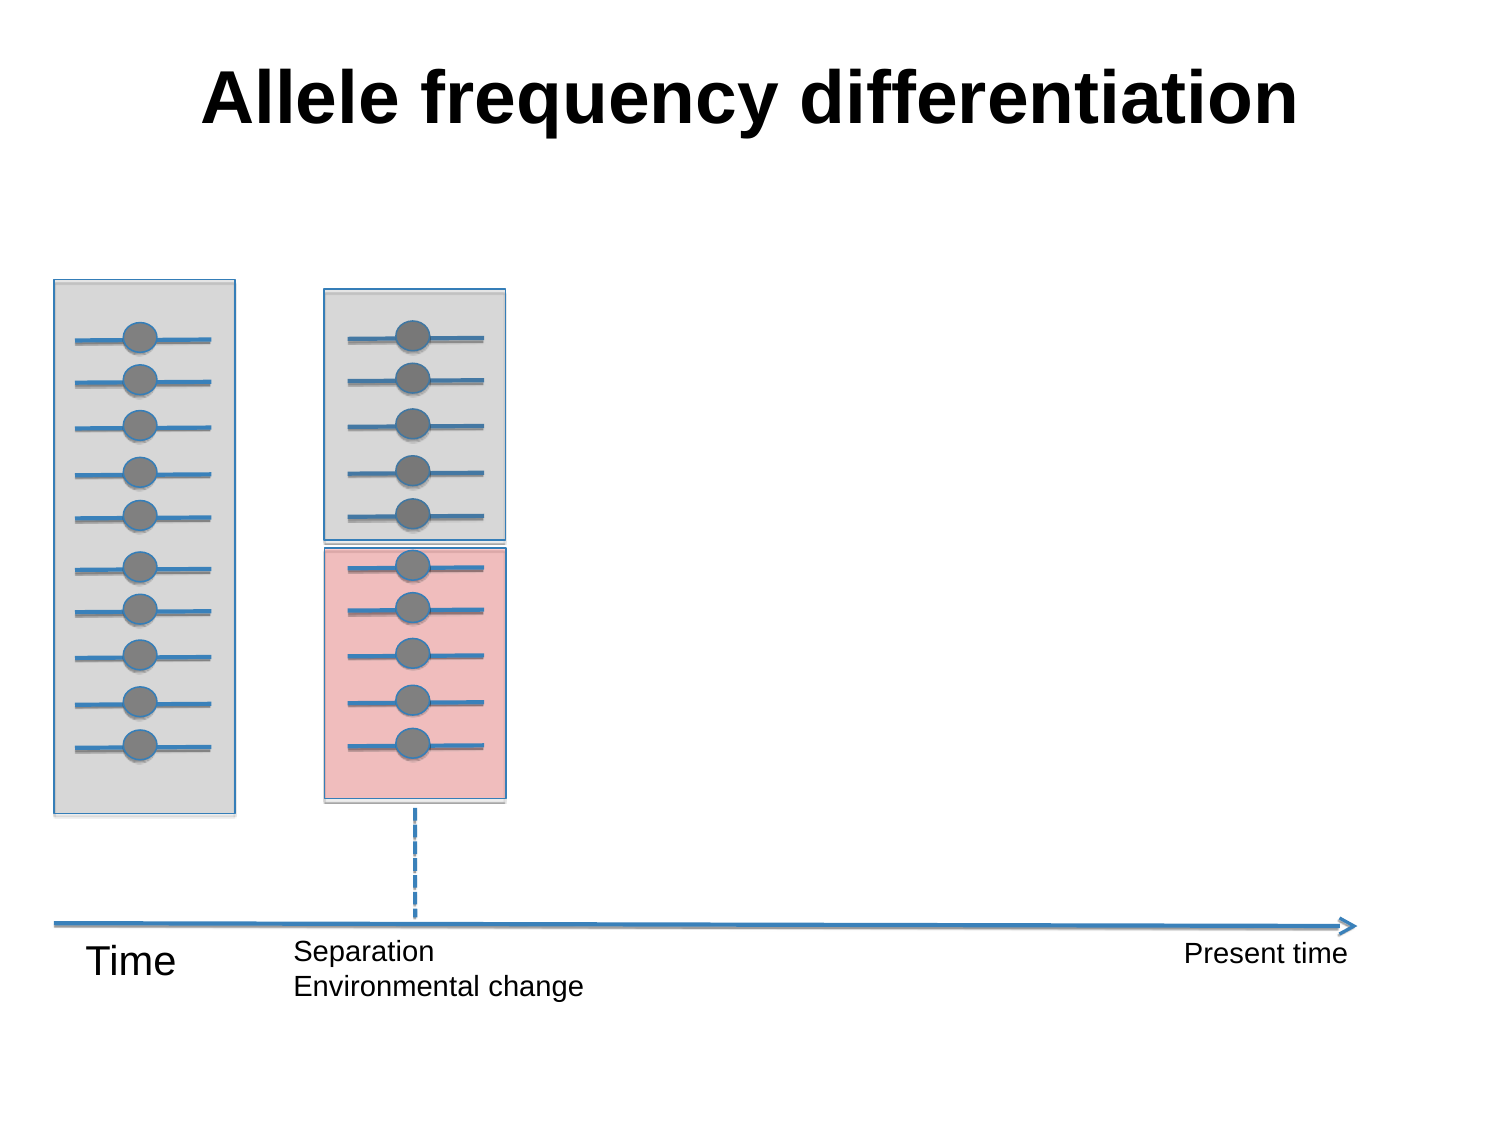

# Allele frequency differentiation
Separation
Environmental change
Time
Present time